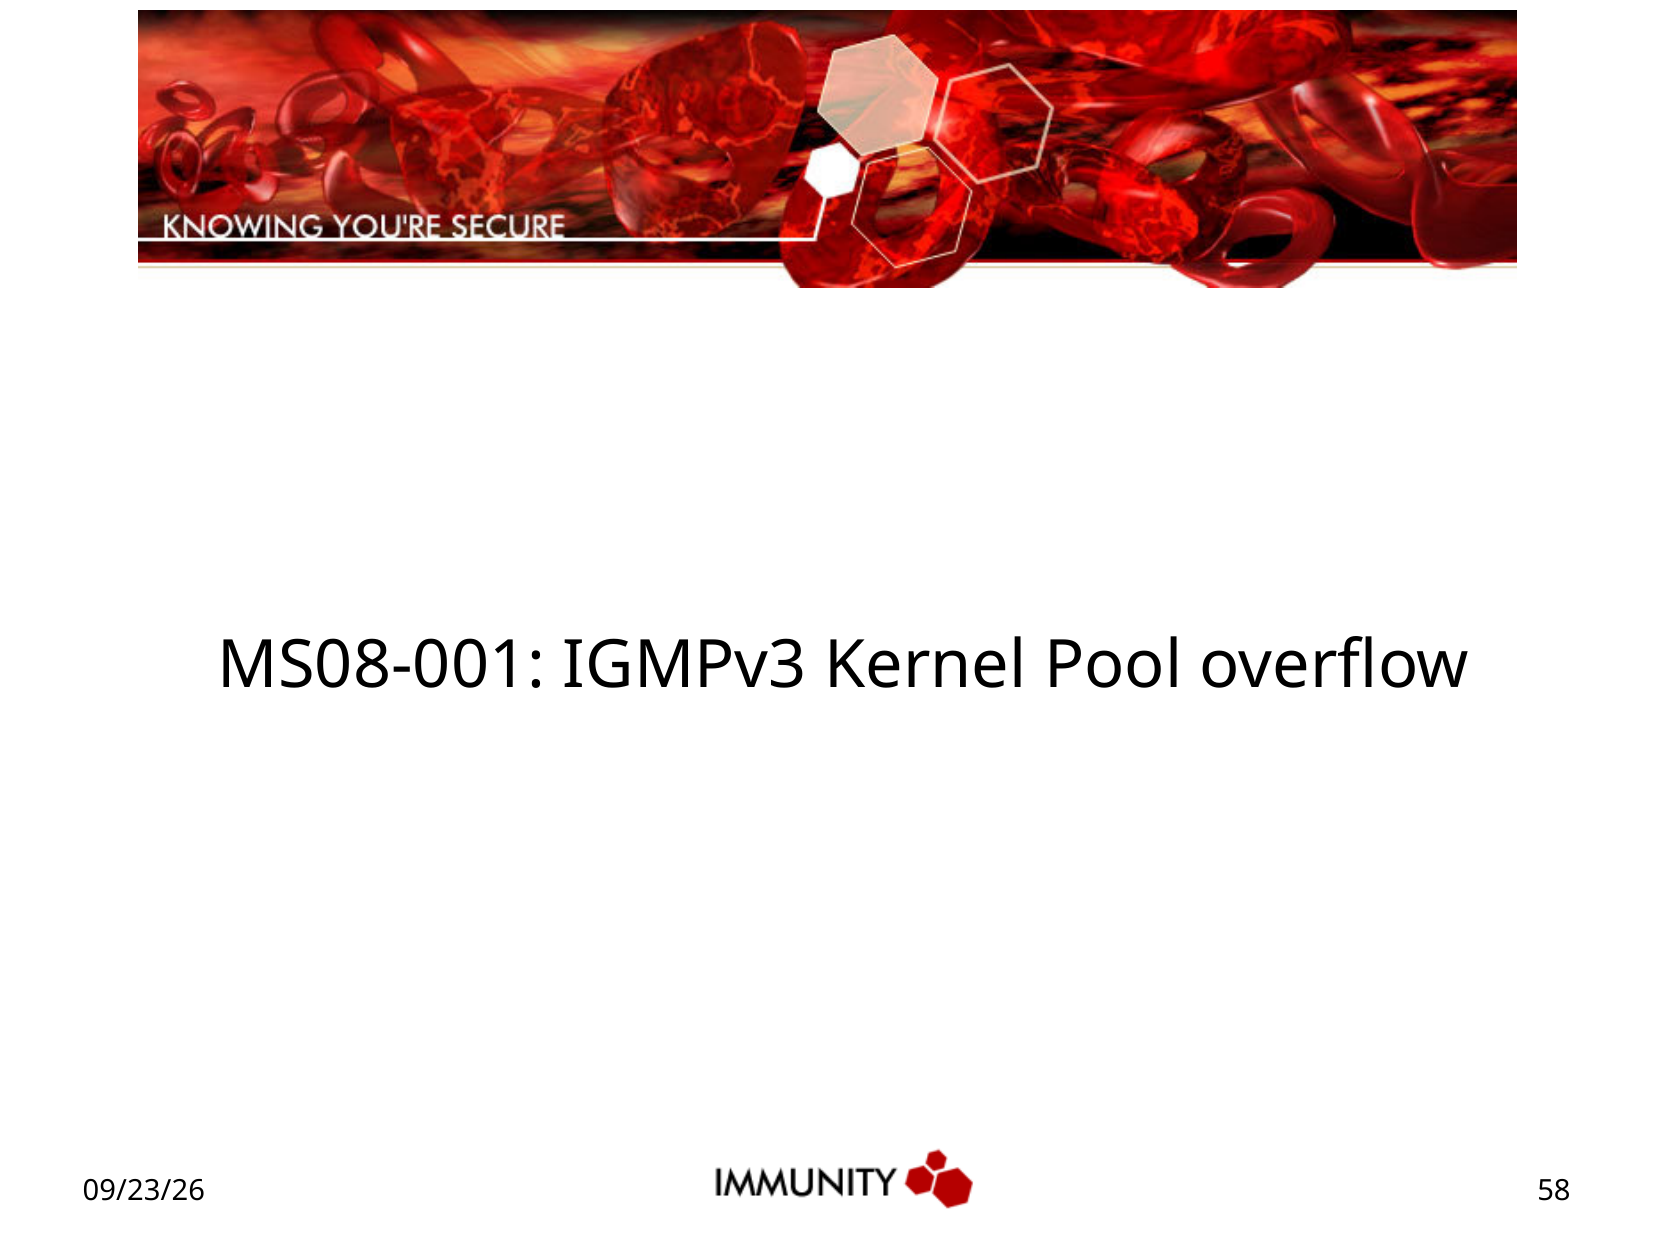

# MS08-001: IGMPv3 Kernel Pool overflow
58